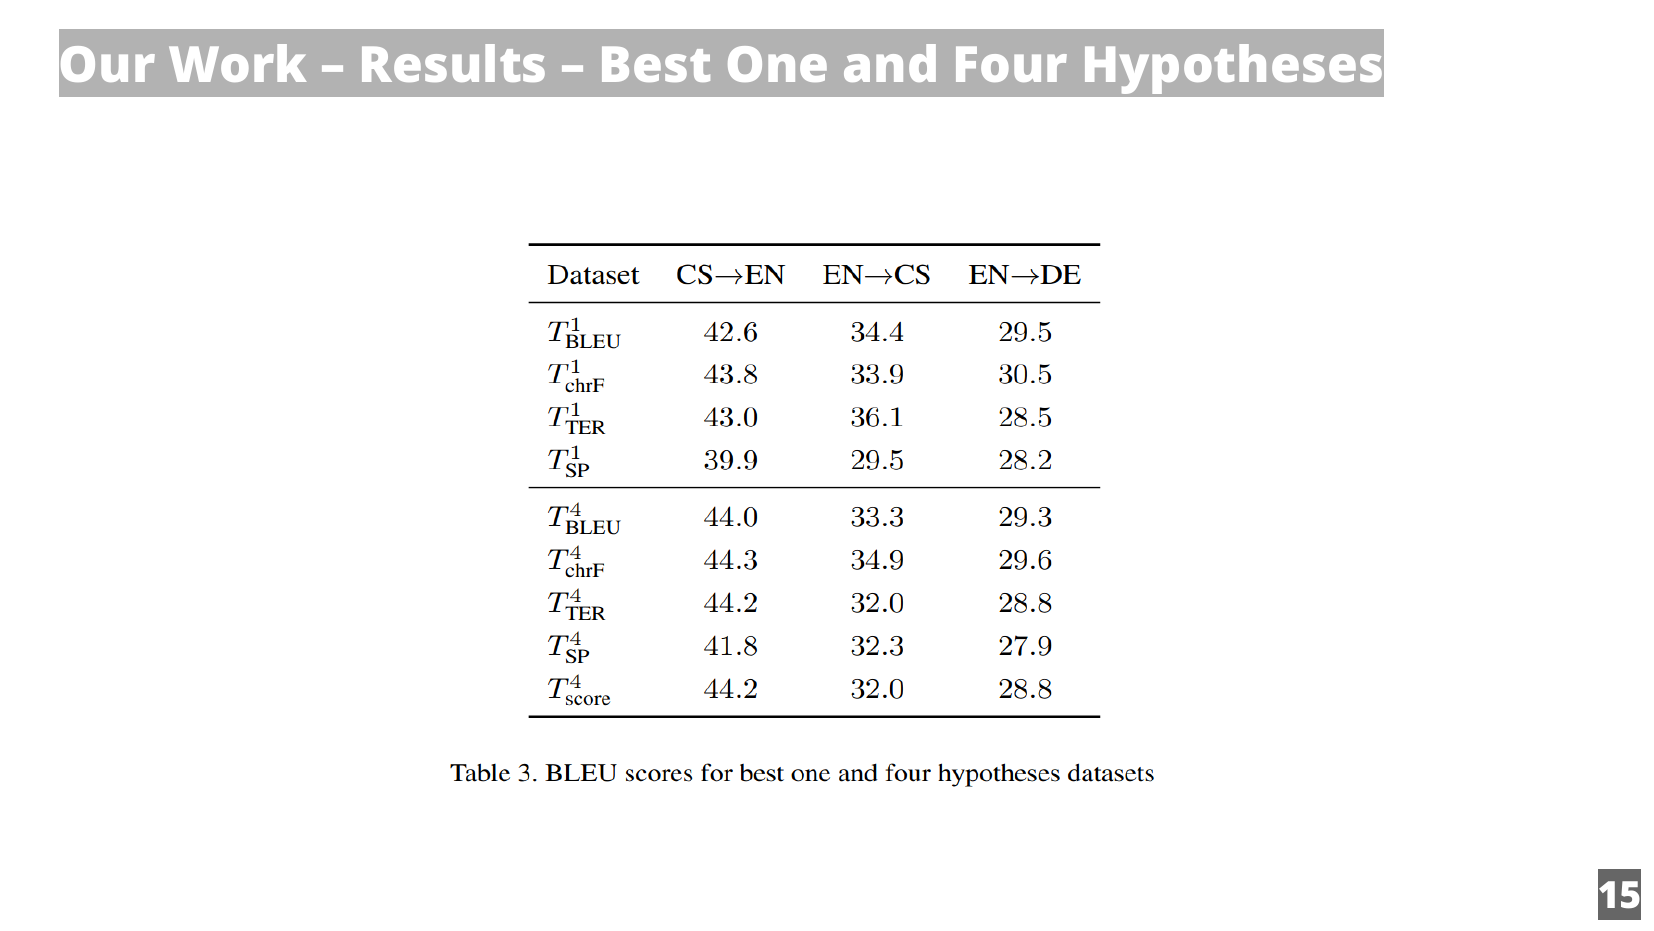

# Our Work – Results – Best One and Four Hypotheses